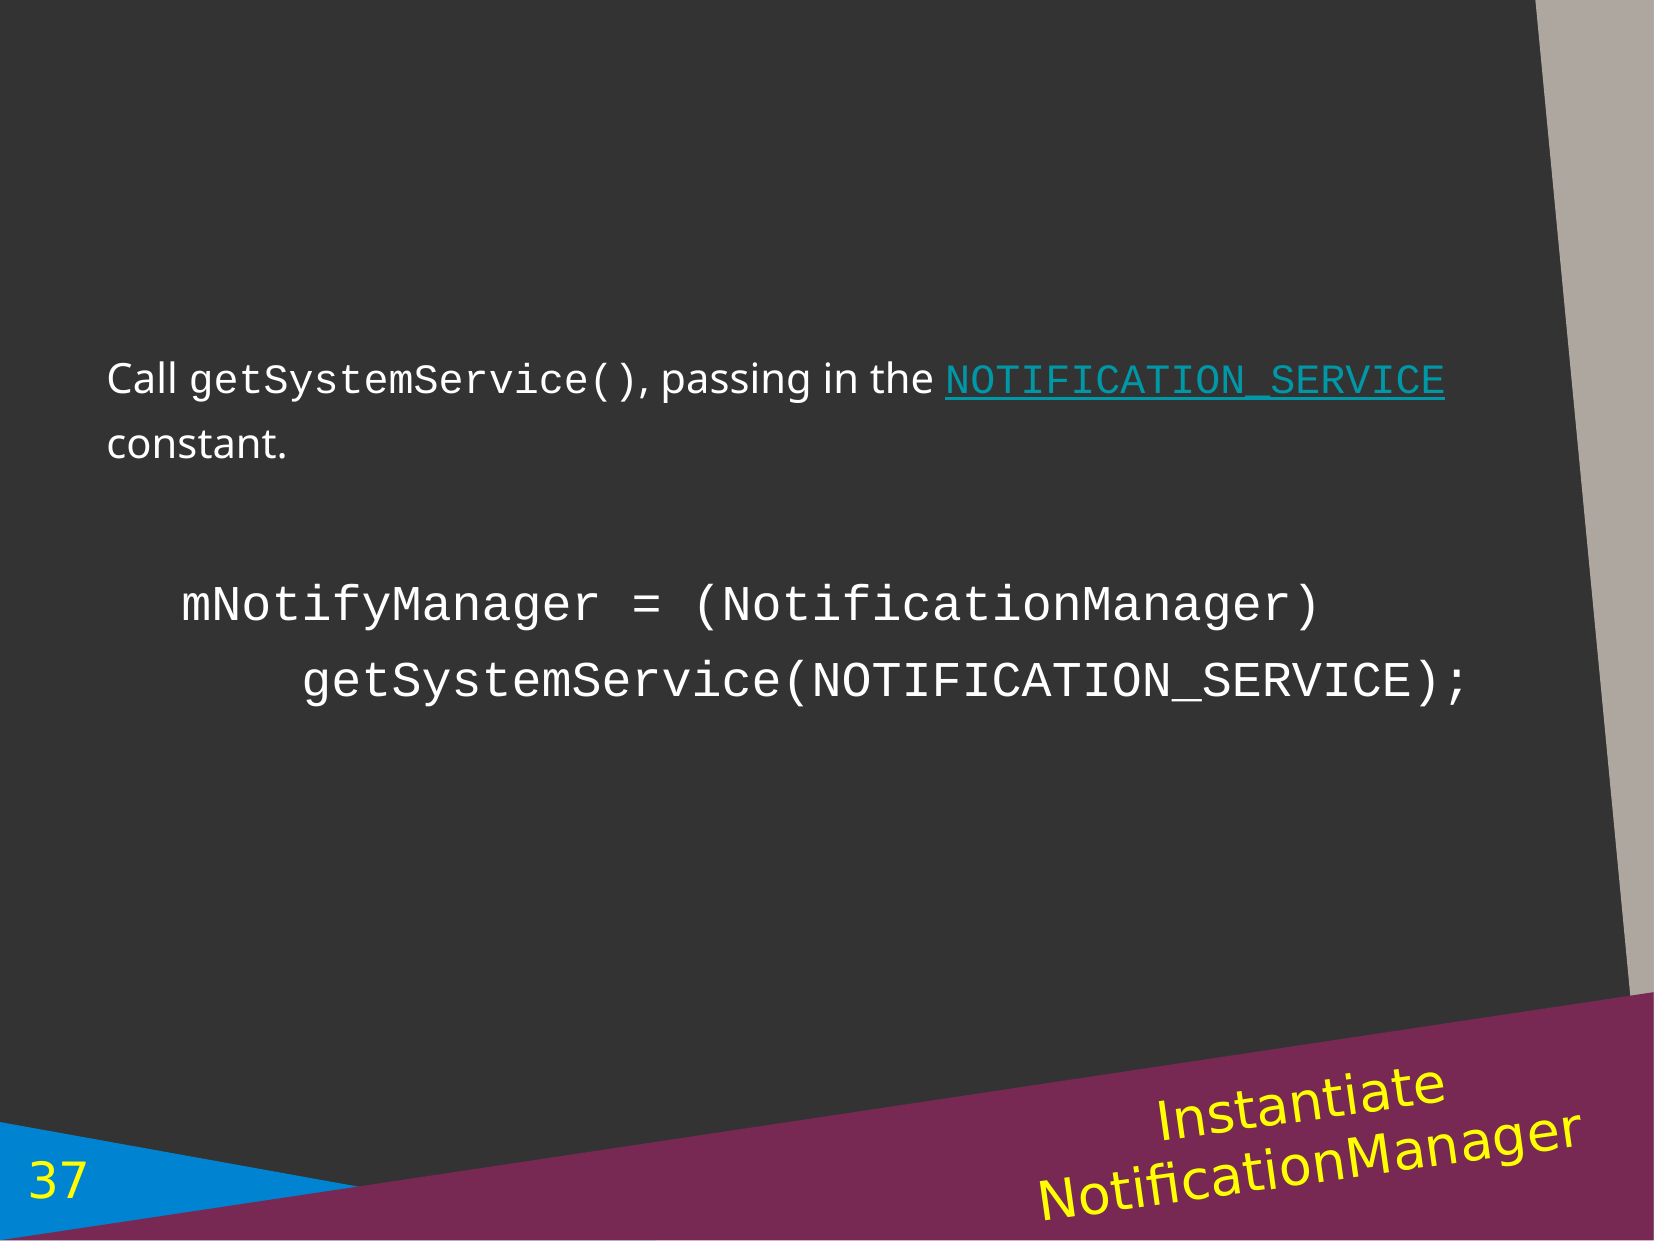

Call getSystemService(), passing in the NOTIFICATION_SERVICE constant.
mNotifyManager = (NotificationManager)
 getSystemService(NOTIFICATION_SERVICE);
# Instantiate NotificationManager
37